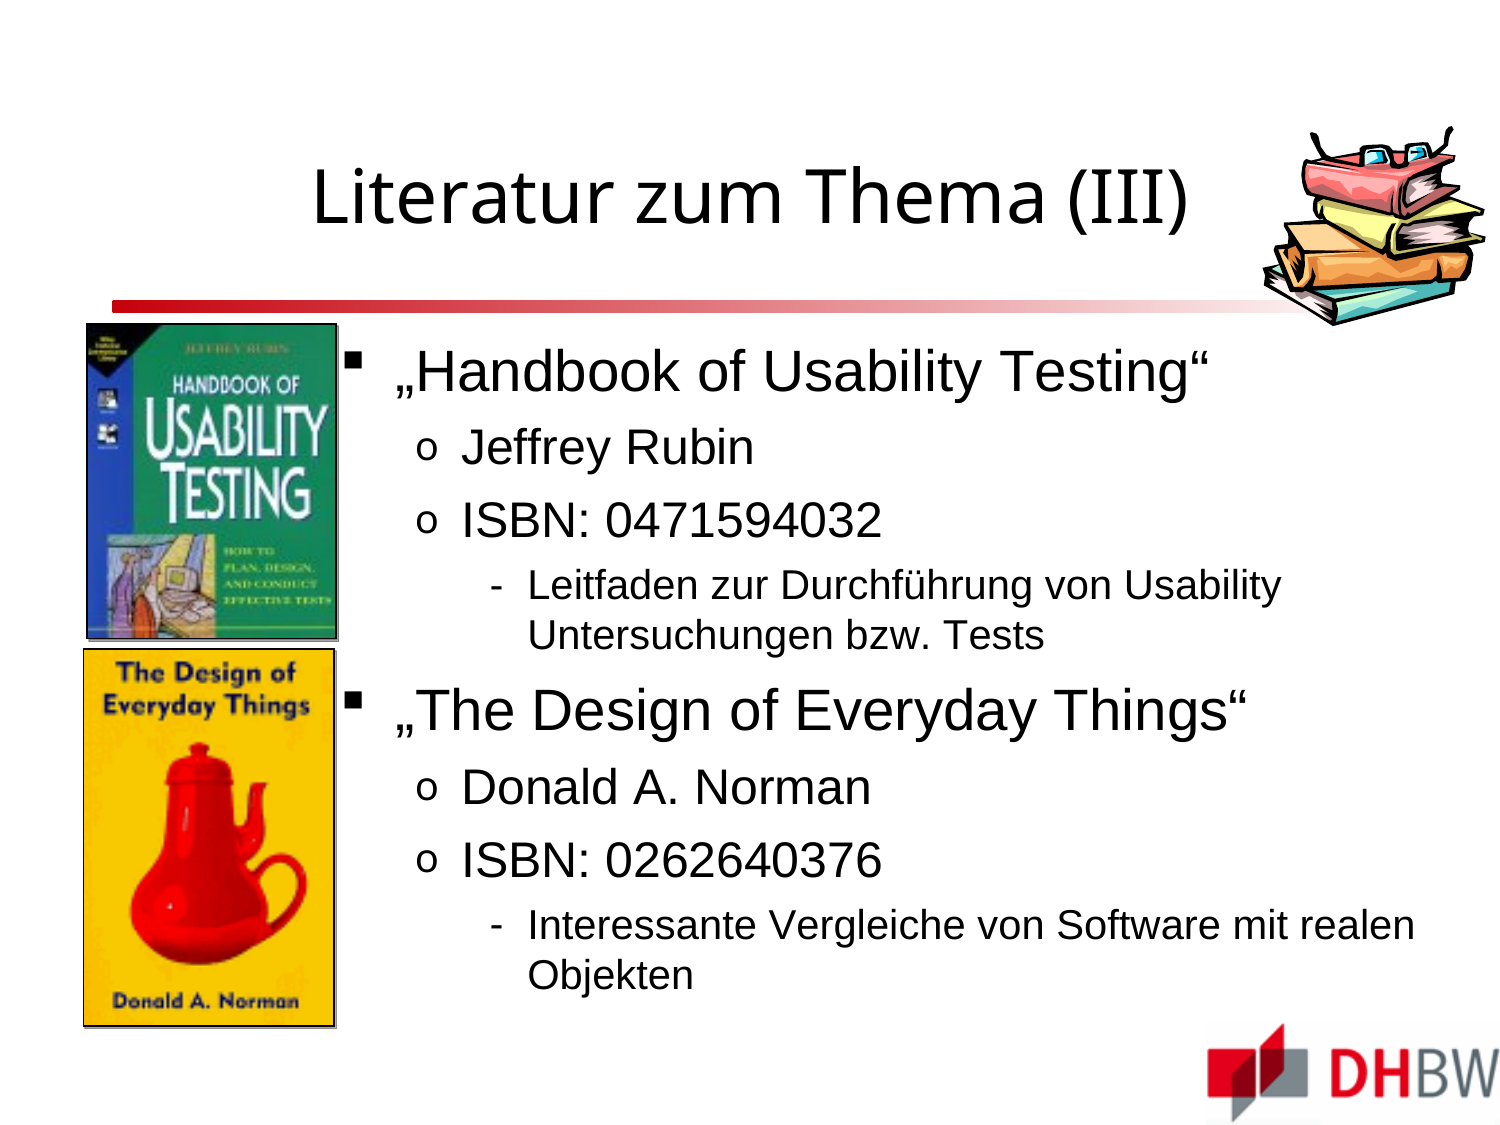

# Literatur zum Thema (III)
„Handbook of Usability Testing“
Jeffrey Rubin
ISBN: 0471594032
Leitfaden zur Durchführung von Usability Untersuchungen bzw. Tests
„The Design of Everyday Things“
Donald A. Norman
ISBN: 0262640376
Interessante Vergleiche von Software mit realen Objekten